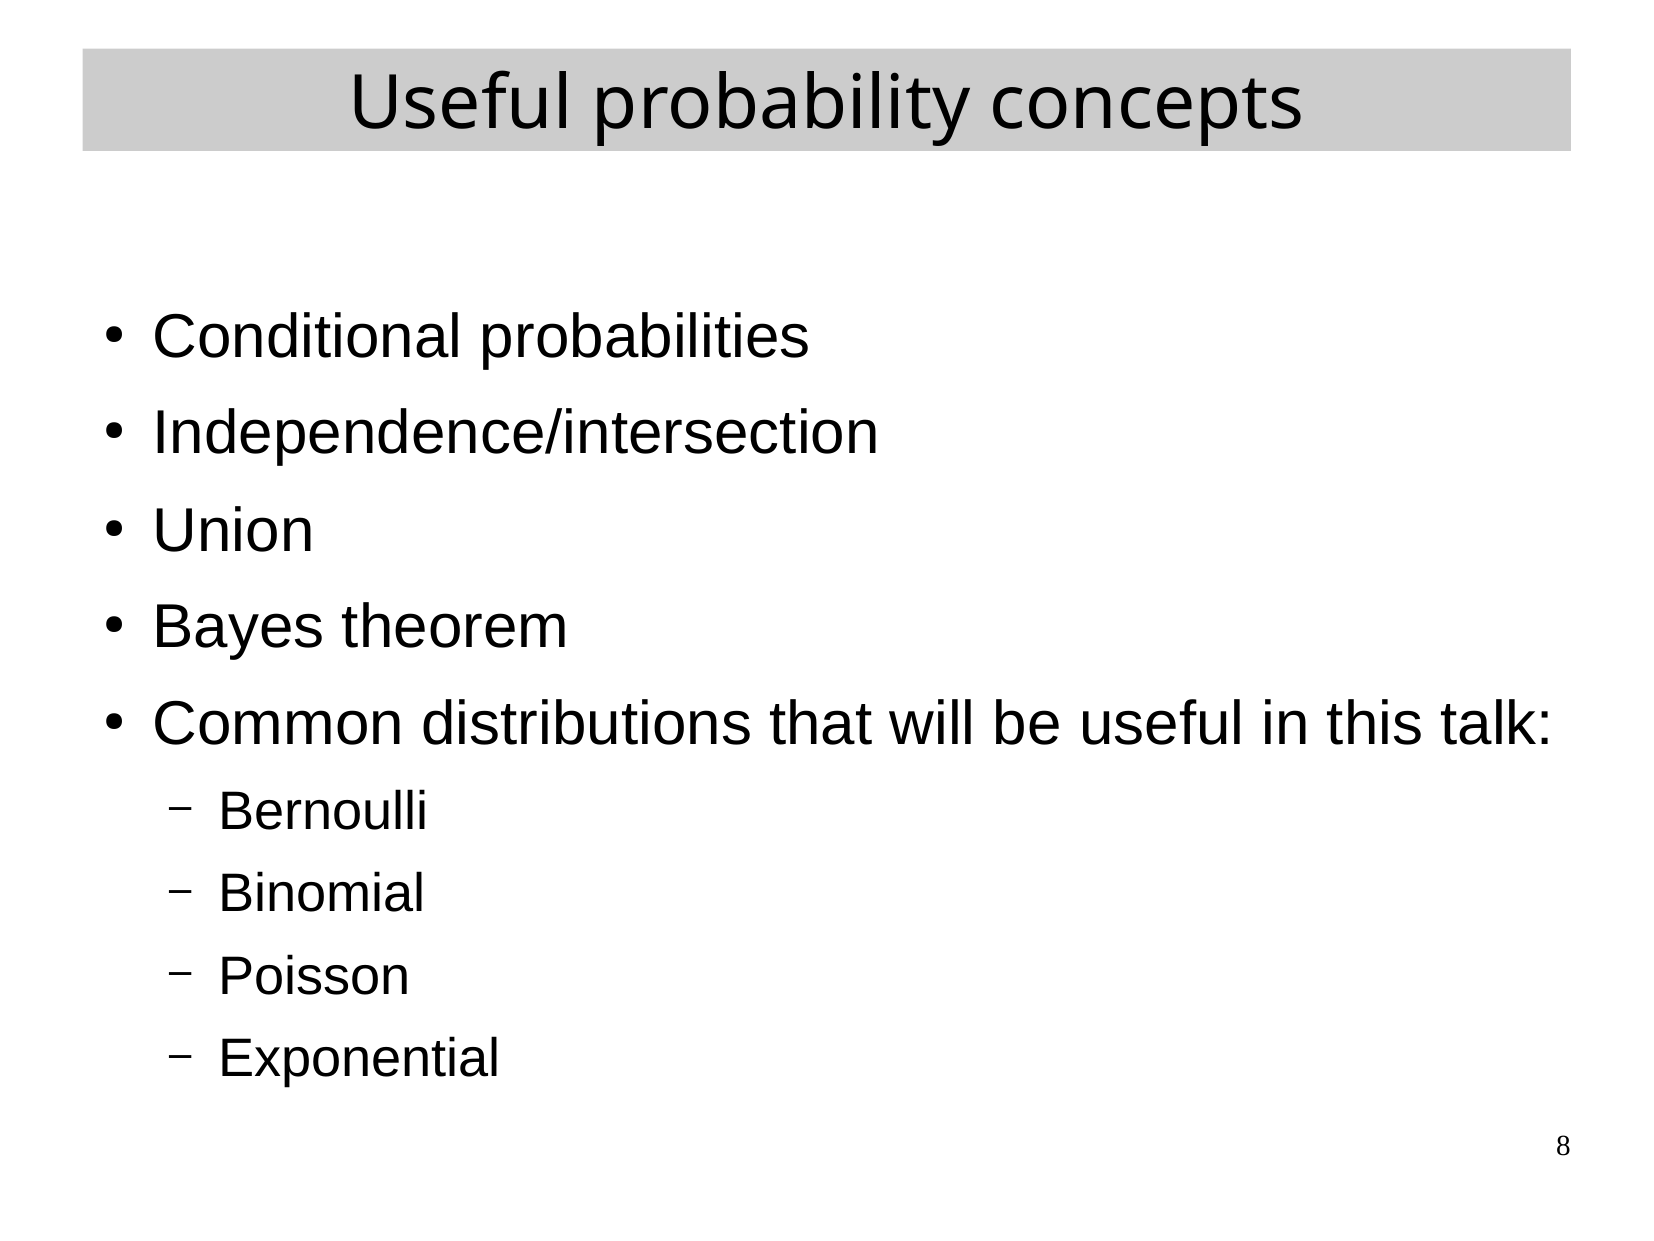

# Useful probability concepts
Conditional probabilities
Independence/intersection
Union
Bayes theorem
Common distributions that will be useful in this talk:
Bernoulli
Binomial
Poisson
Exponential
8